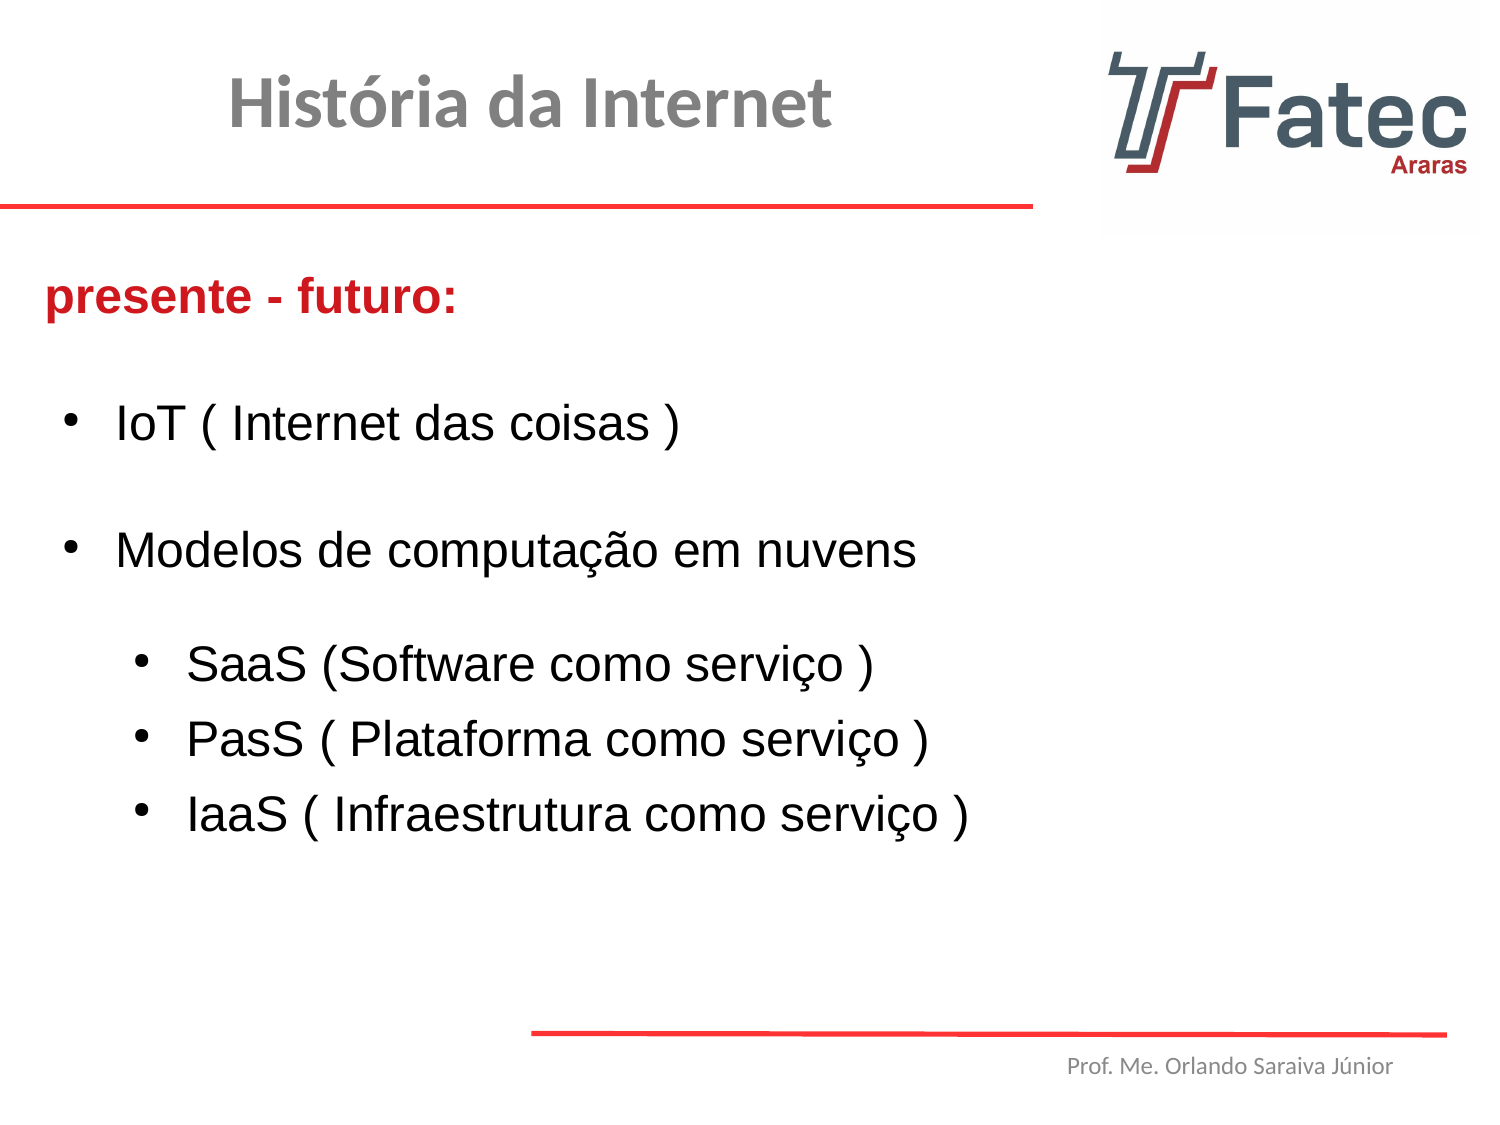

História da Internet
# presente - futuro:
IoT ( Internet das coisas )
Modelos de computação em nuvens
SaaS (Software como serviço )
PasS ( Plataforma como serviço )
IaaS ( Infraestrutura como serviço )